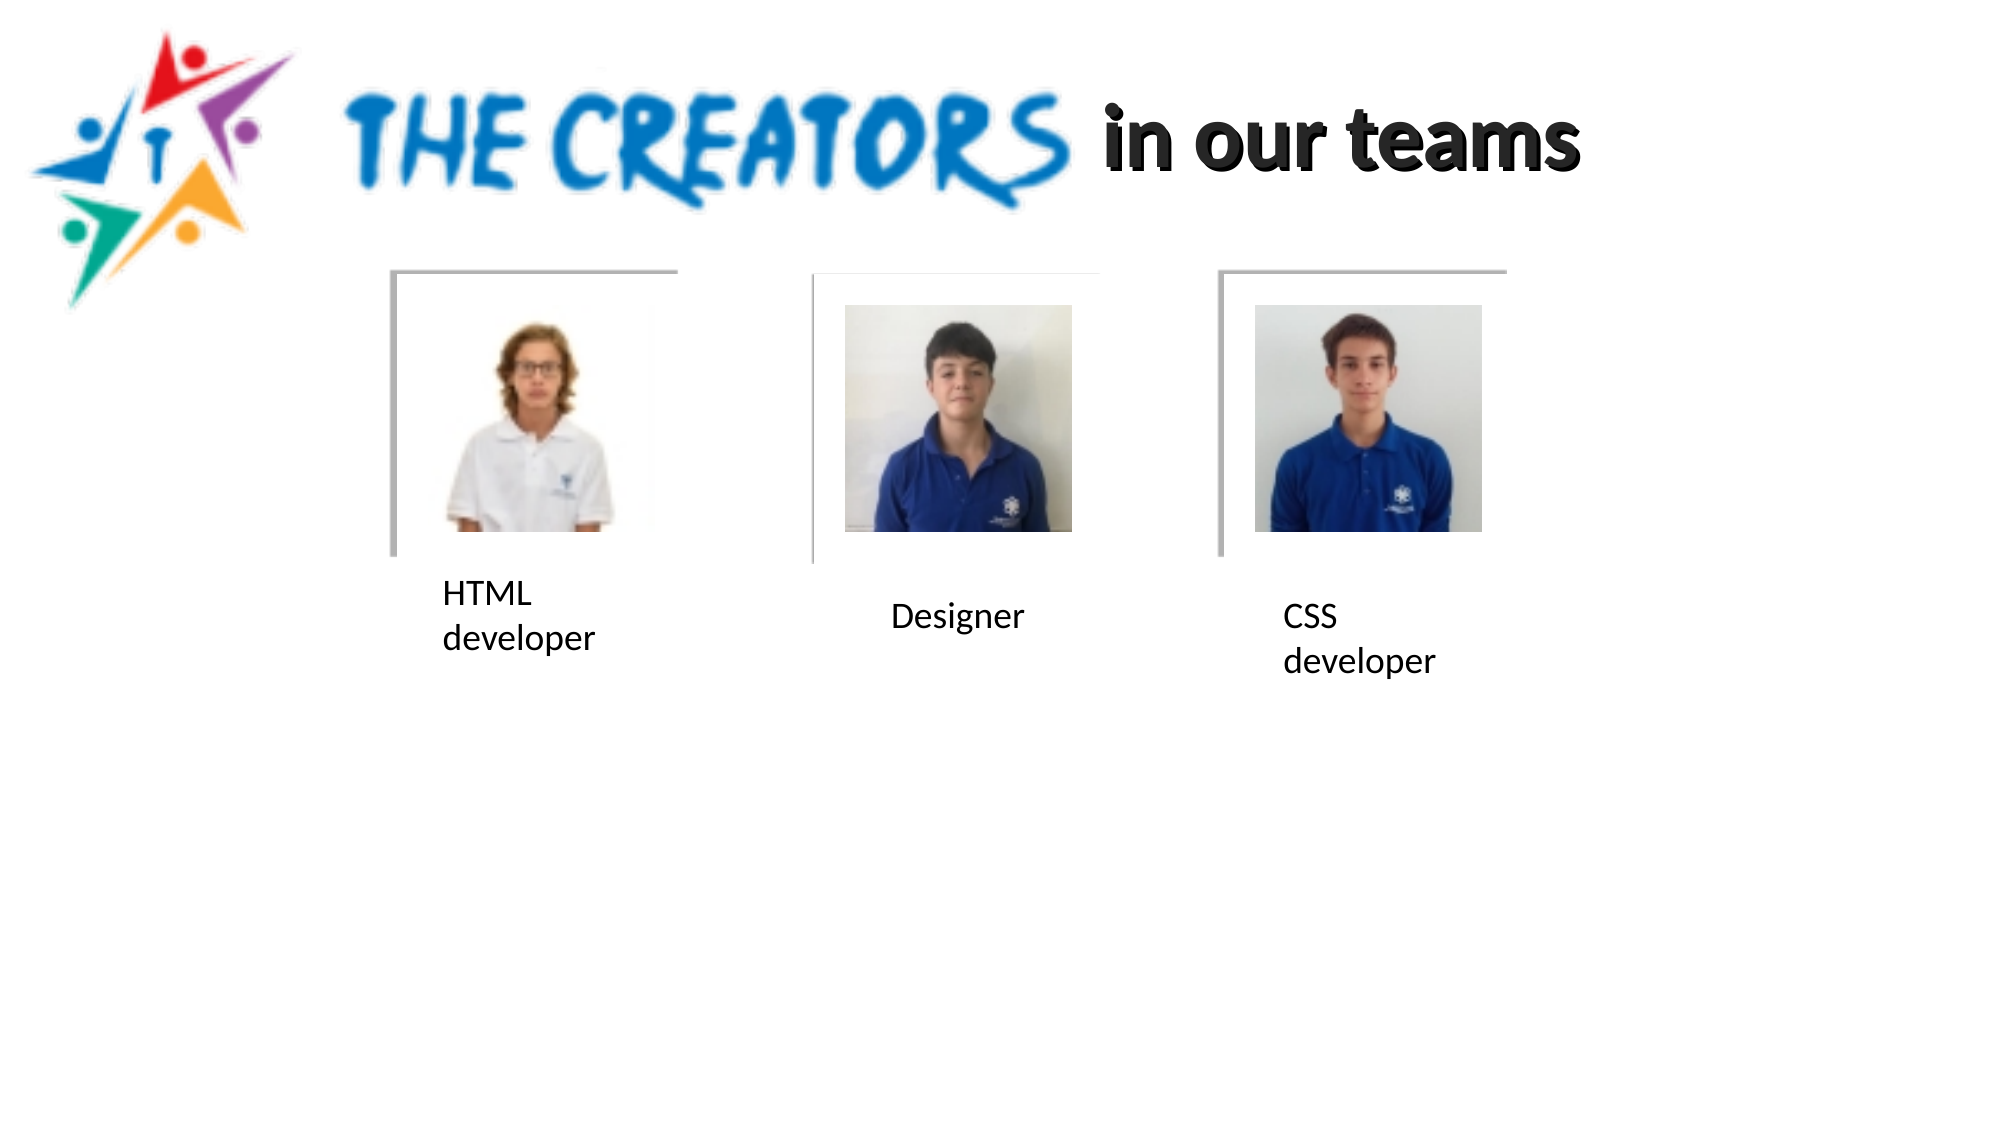

in our teams
HTML developer
Designer
CSS
developer